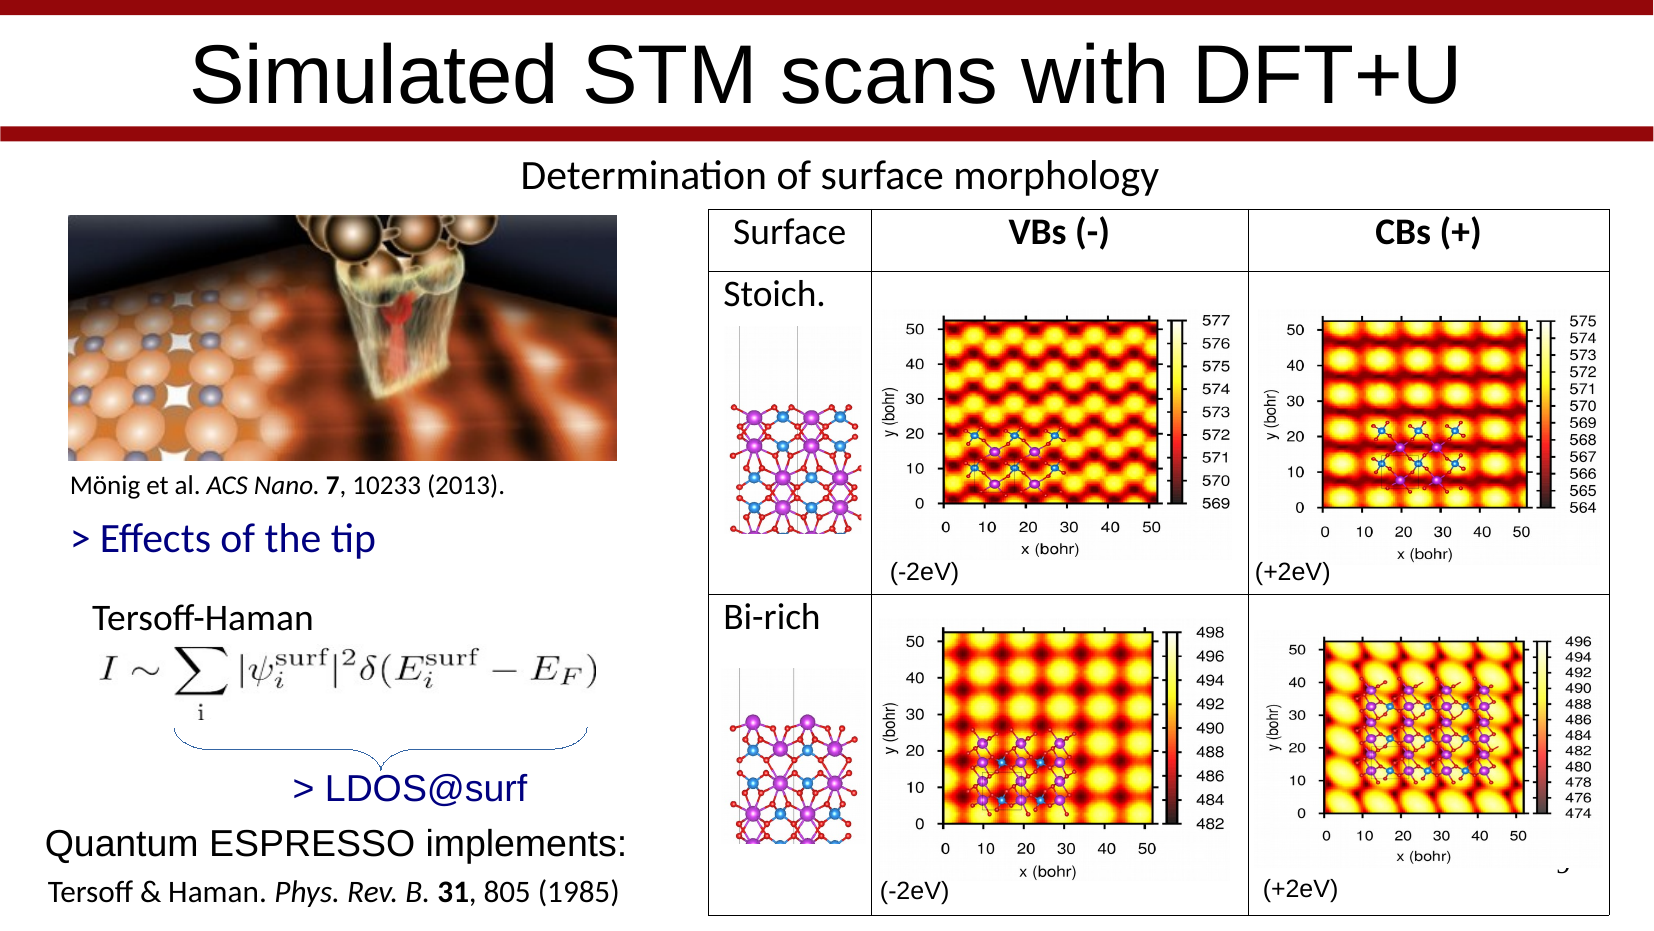

# Simulated STM scans with DFT+U
Determination of surface morphology
| Surface | VBs (-) | CBs (+) |
| --- | --- | --- |
| Stoich. | | |
| Bi-rich | | |
Mönig et al. ACS Nano. 7, 10233 (2013).
> Effects of the tip
(-2eV)
(+2eV)
Tersoff-Haman
> LDOS@surf
Quantum ESPRESSO implements:
9
(+2eV)
(-2eV)
Tersoff & Haman. Phys. Rev. B. 31, 805 (1985)